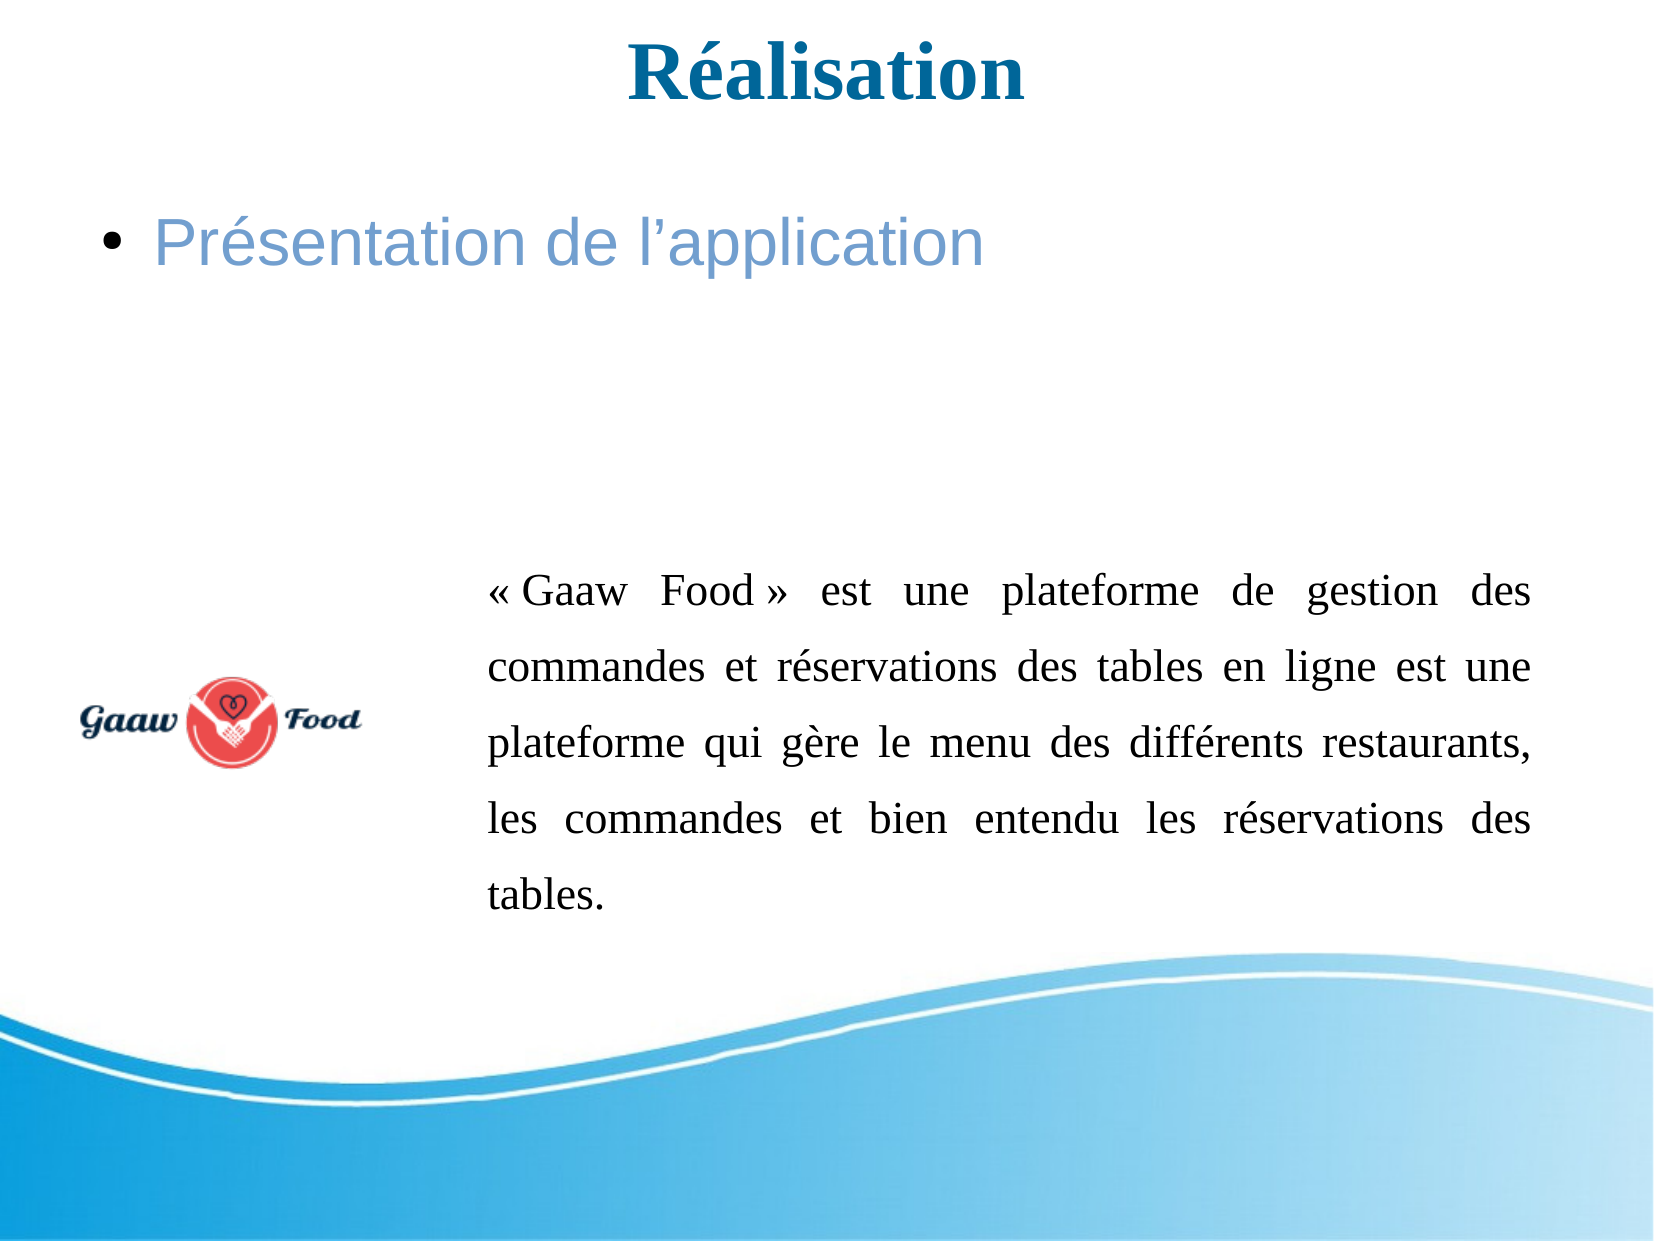

# Réalisation
Présentation de l’application
« Gaaw Food » est une plateforme de gestion des commandes et réservations des tables en ligne est une plateforme qui gère le menu des différents restaurants, les commandes et bien entendu les réservations des tables.